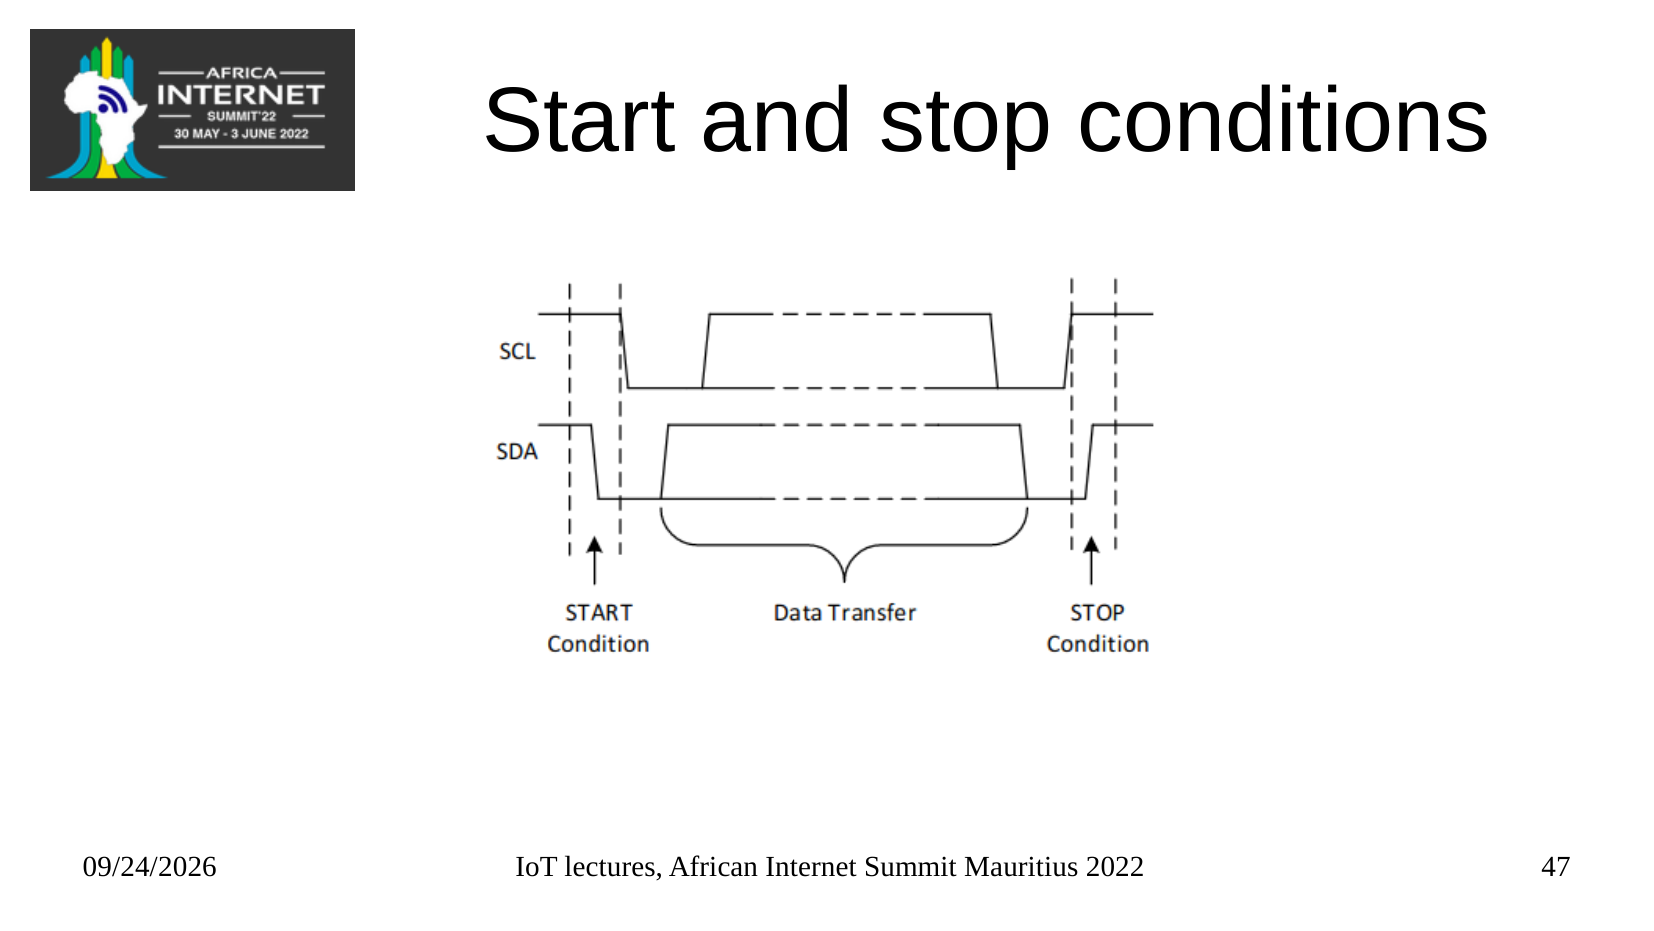

# Start and stop conditions
IoT lectures, African Internet Summit Mauritius 2022
47